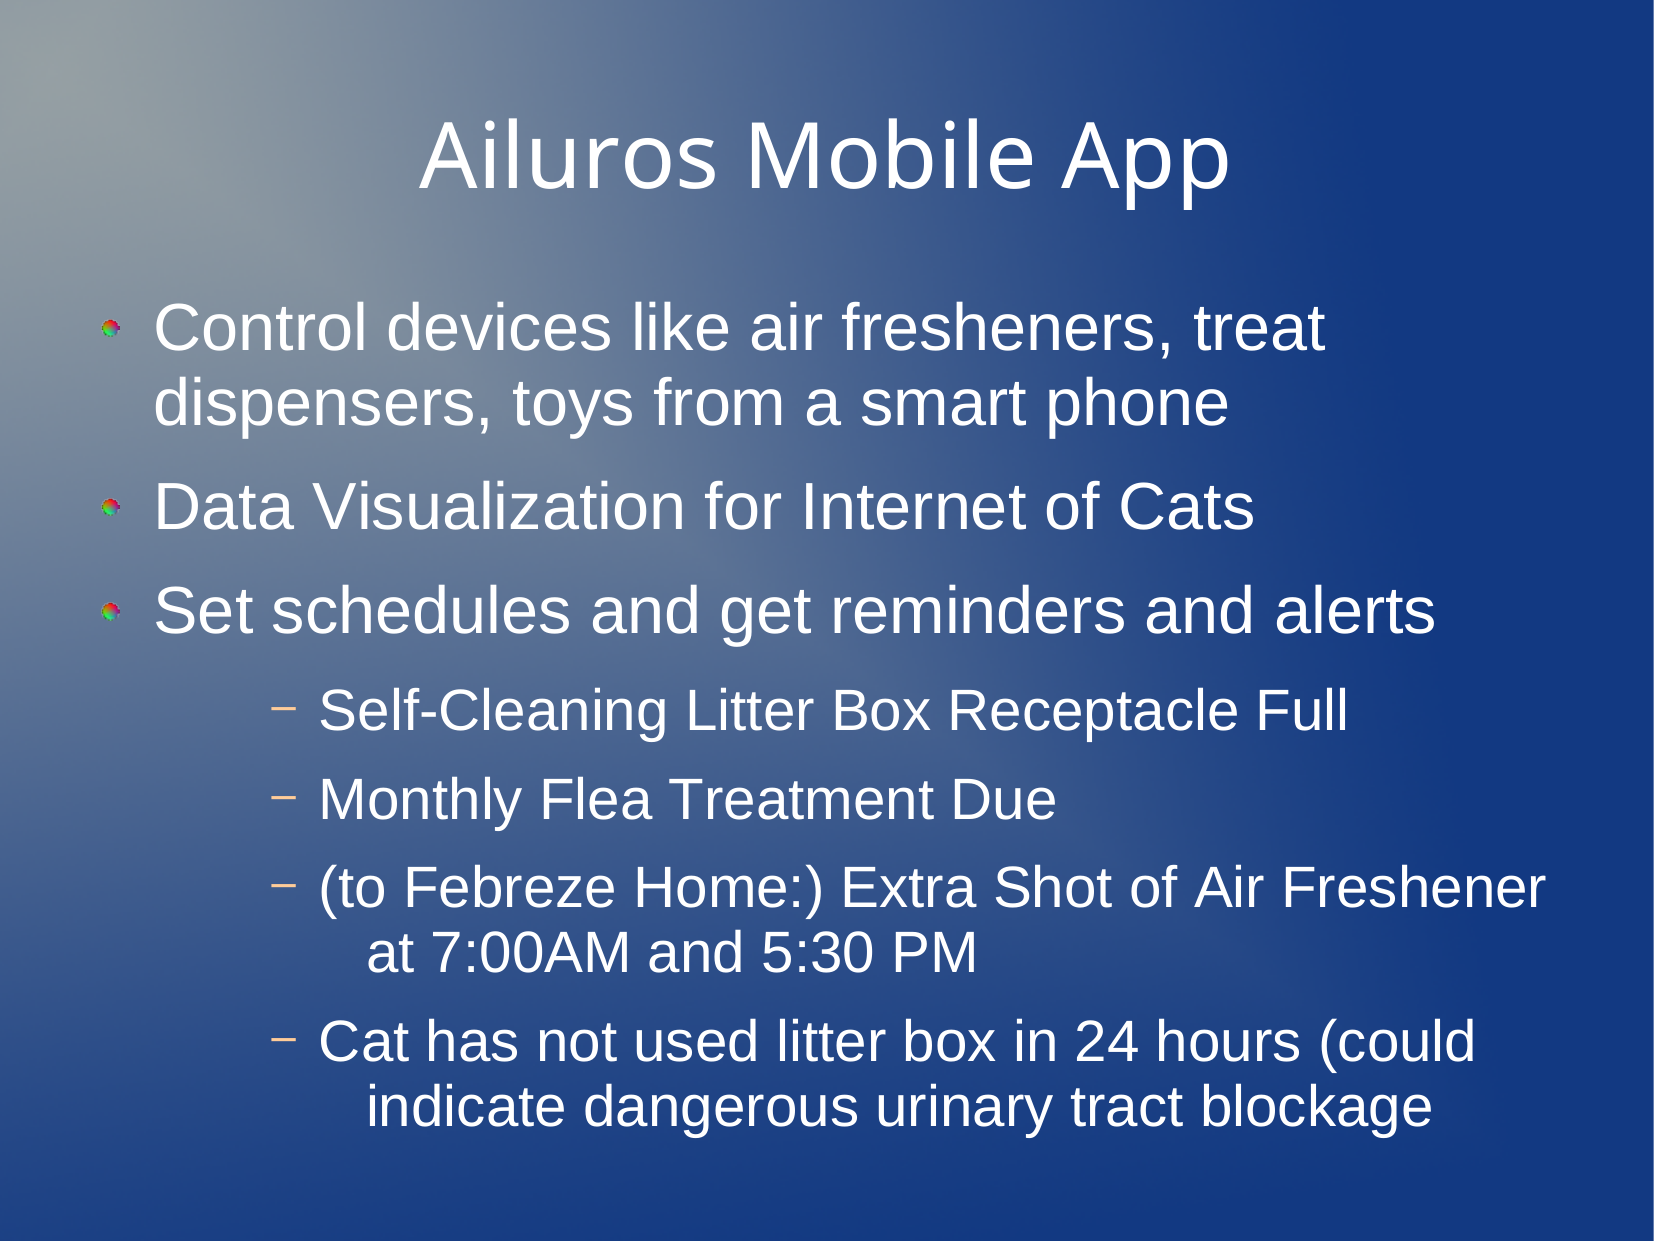

# Ailuros Mobile App
Control devices like air fresheners, treat dispensers, toys from a smart phone
Data Visualization for Internet of Cats
Set schedules and get reminders and alerts
Self-Cleaning Litter Box Receptacle Full
Monthly Flea Treatment Due
(to Febreze Home:) Extra Shot of Air Freshener at 7:00AM and 5:30 PM
Cat has not used litter box in 24 hours (could indicate dangerous urinary tract blockage